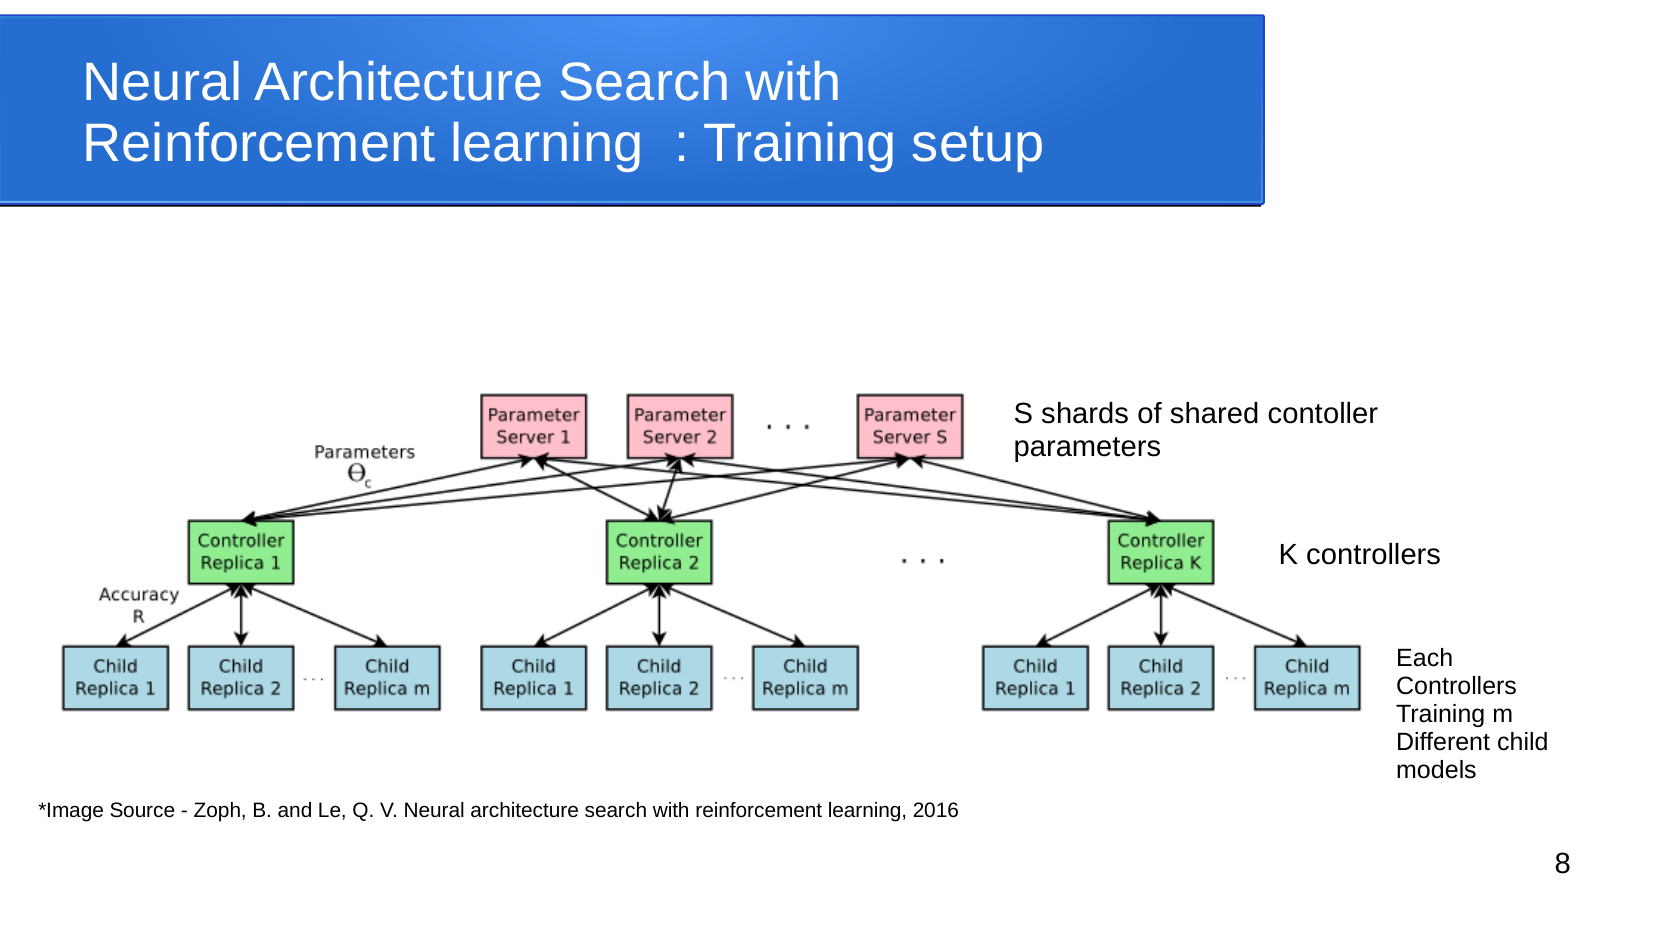

# Neural Architecture Search with Reinforcement learning : Training setup
S shards of shared contoller
parameters
K controllers
Each
Controllers
Training m
Different child
models
*Image Source - Zoph, B. and Le, Q. V. Neural architecture search with reinforcement learning, 2016
8